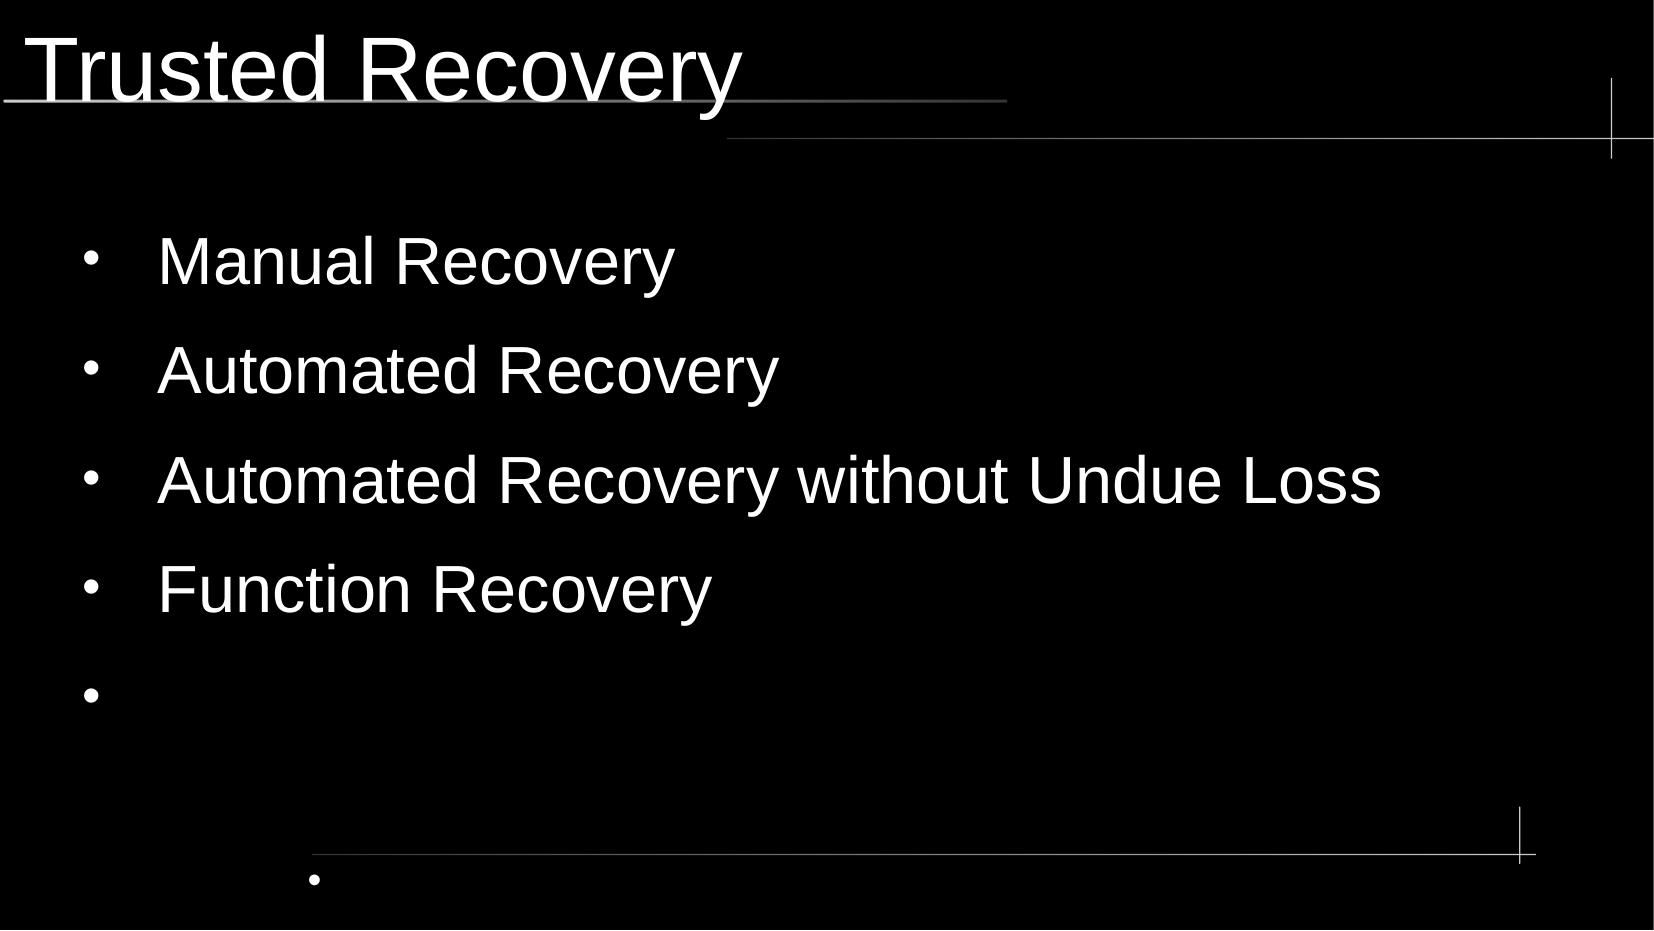

# Trusted Recovery
Manual Recovery
Automated Recovery
Automated Recovery without Undue Loss
Function Recovery